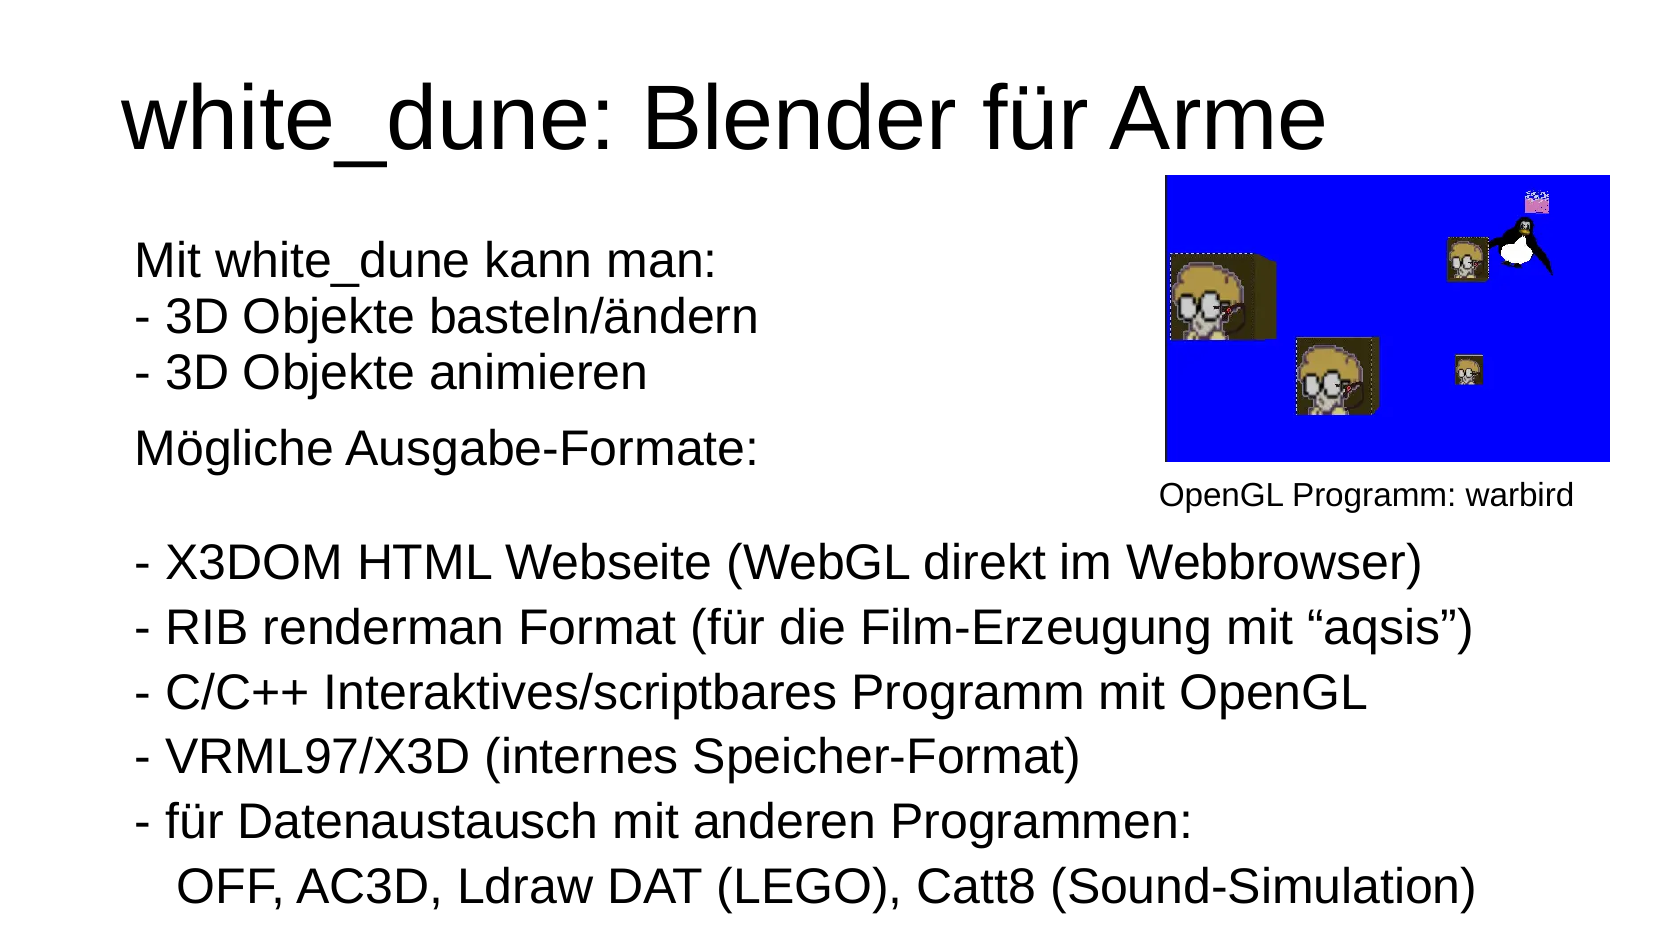

# white_dune: Blender für Arme
Mit white_dune kann man:
- 3D Objekte basteln/ändern
- 3D Objekte animieren
Mögliche Ausgabe-Formate: OpenGL Programm: warbird
- X3DOM HTML Webseite (WebGL direkt im Webbrowser)
- RIB renderman Format (für die Film-Erzeugung mit “aqsis”)
- C/C++ Interaktives/scriptbares Programm mit OpenGL
- VRML97/X3D (internes Speicher-Format)
- für Datenaustausch mit anderen Programmen:
 OFF, AC3D, Ldraw DAT (LEGO), Catt8 (Sound-Simulation)